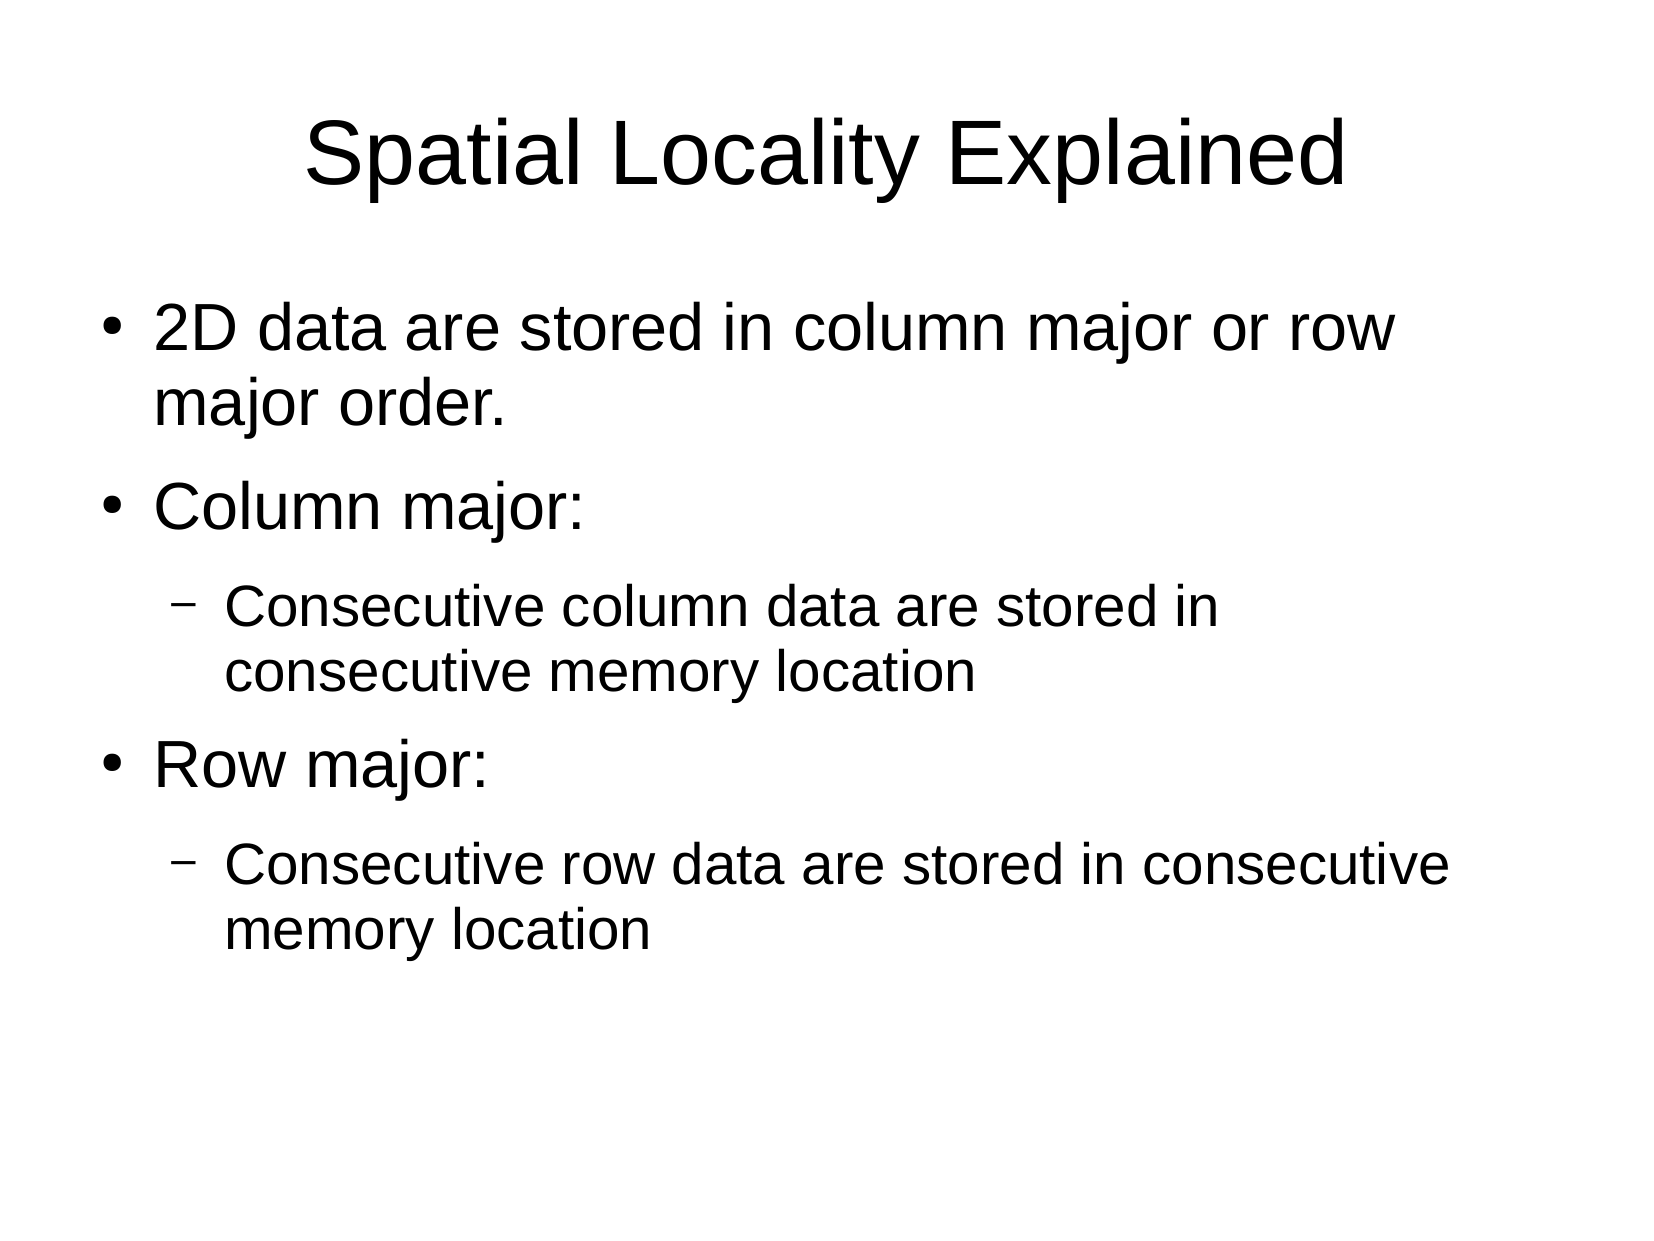

# Spatial Locality Explained
2D data are stored in column major or row major order.
Column major:
Consecutive column data are stored in consecutive memory location
Row major:
Consecutive row data are stored in consecutive memory location